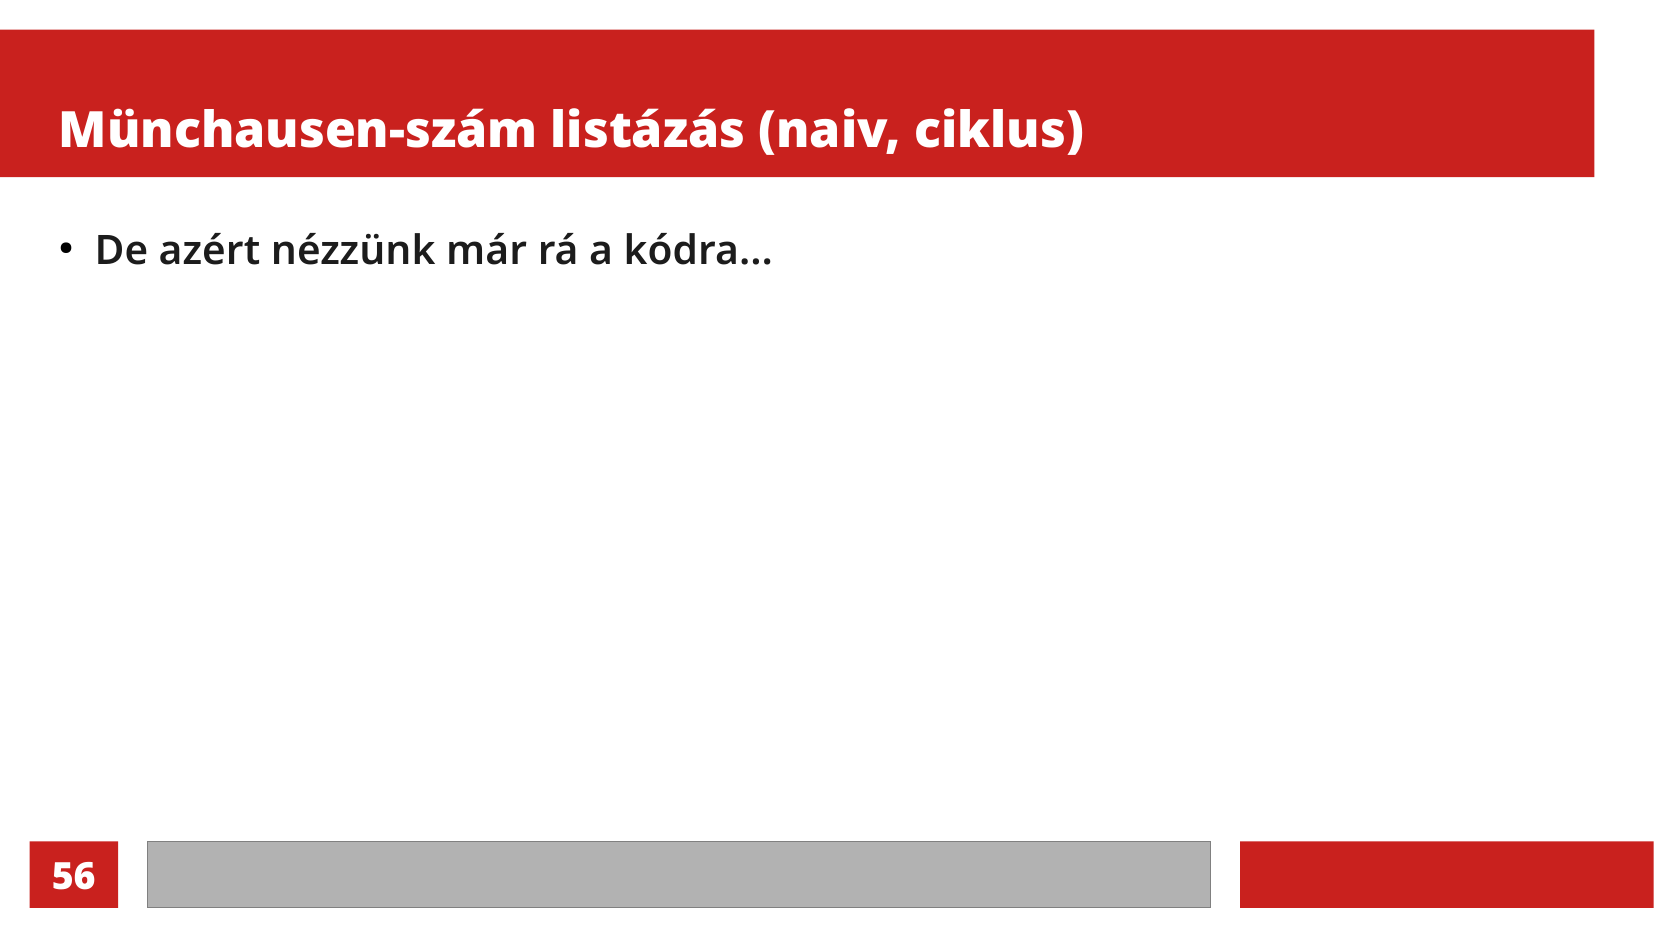

# Münchausen-szám listázás (naiv, ciklus)
De azért nézzünk már rá a kódra...
56